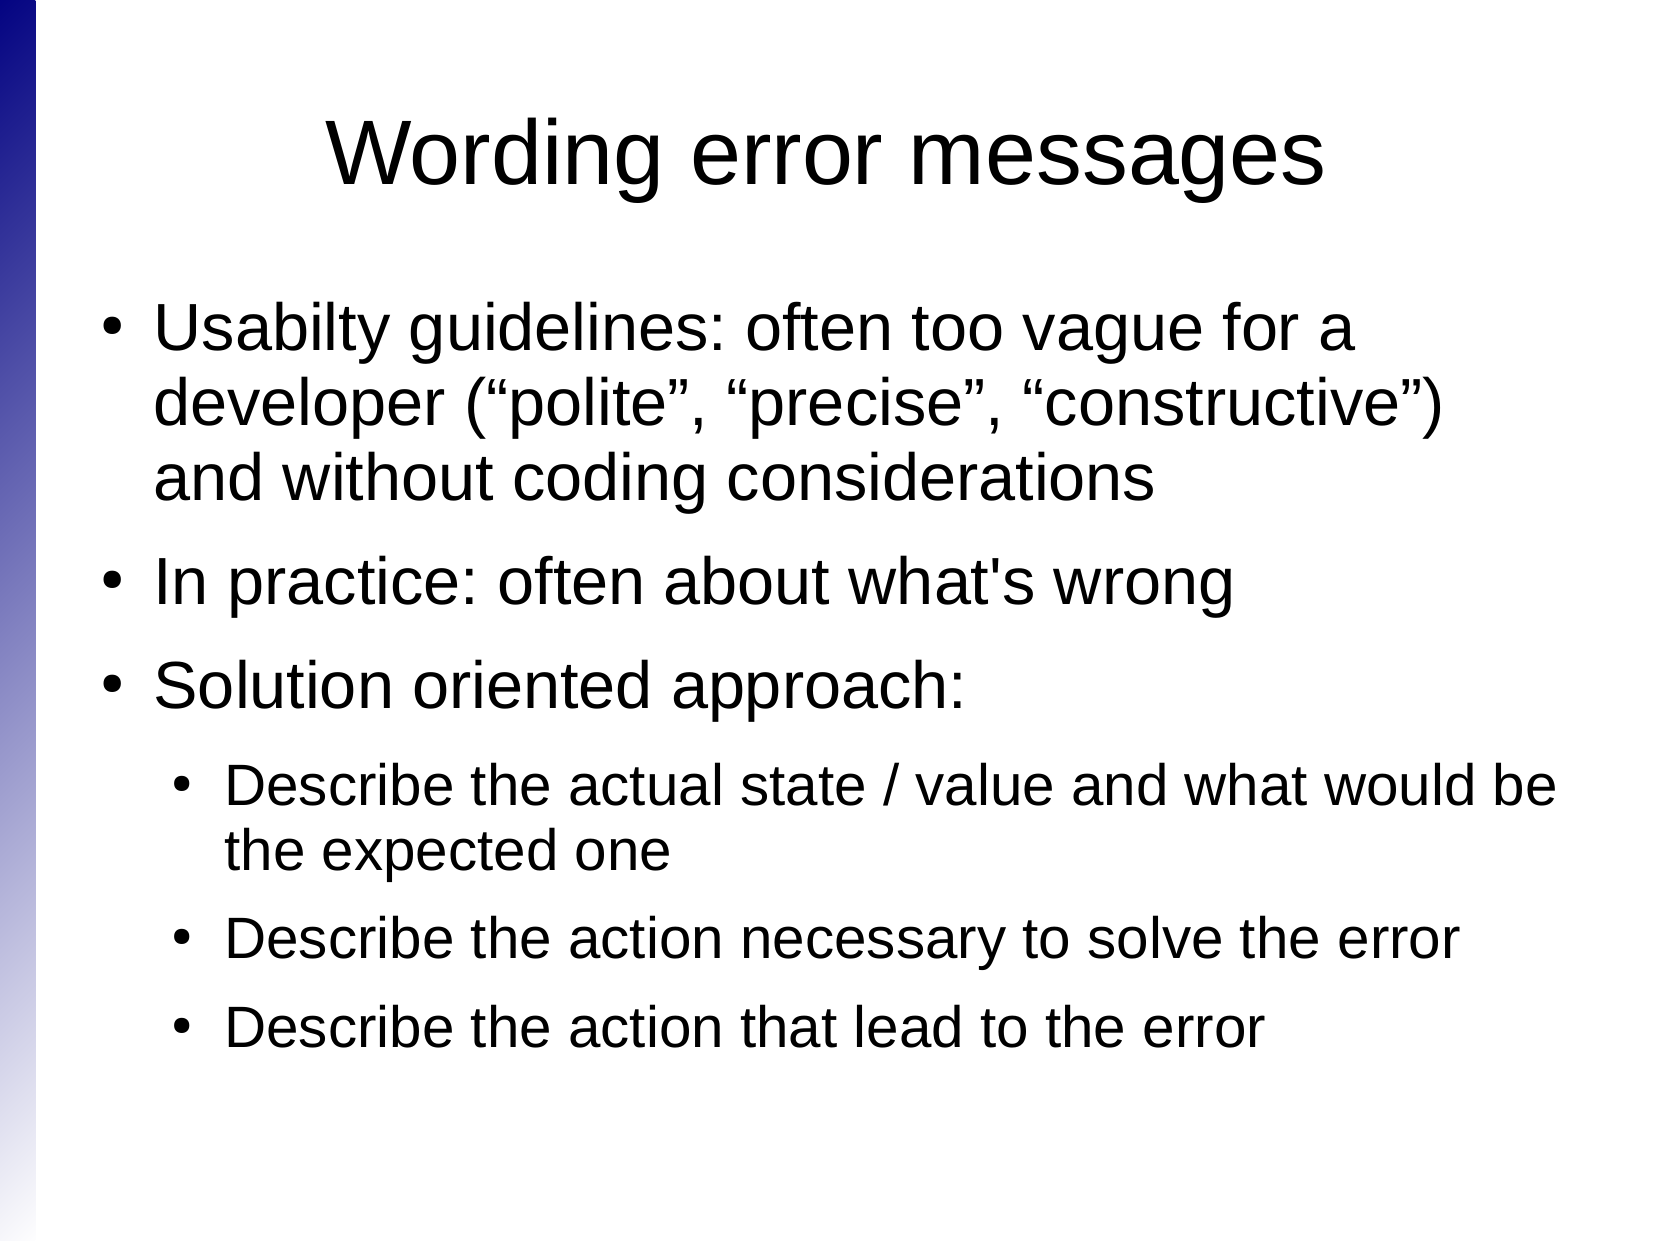

# Wording error messages
Usabilty guidelines: often too vague for a developer (“polite”, “precise”, “constructive”) and without coding considerations
In practice: often about what's wrong
Solution oriented approach:
Describe the actual state / value and what would be the expected one
Describe the action necessary to solve the error
Describe the action that lead to the error